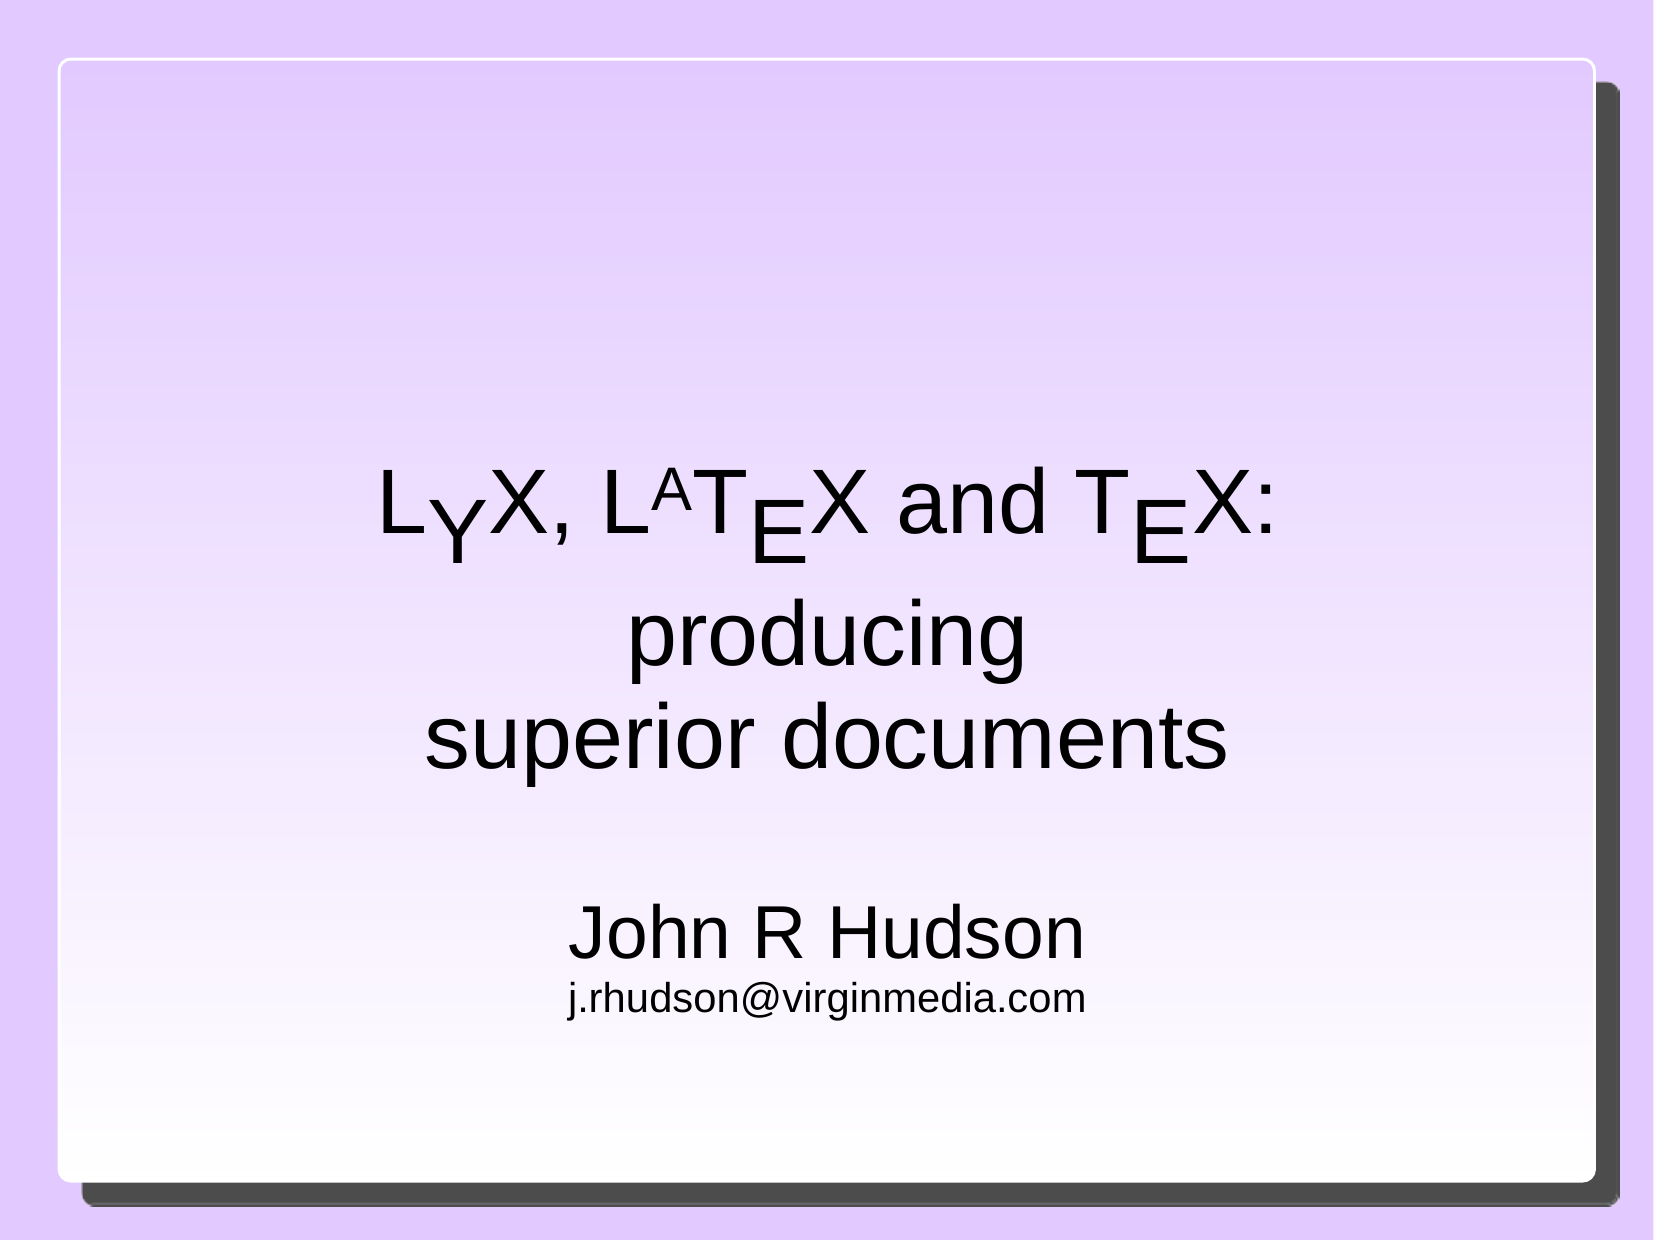

#
LYX, LATEX and TEX:
producing
superior documents
John R Hudson
j.rhudson@virginmedia.com